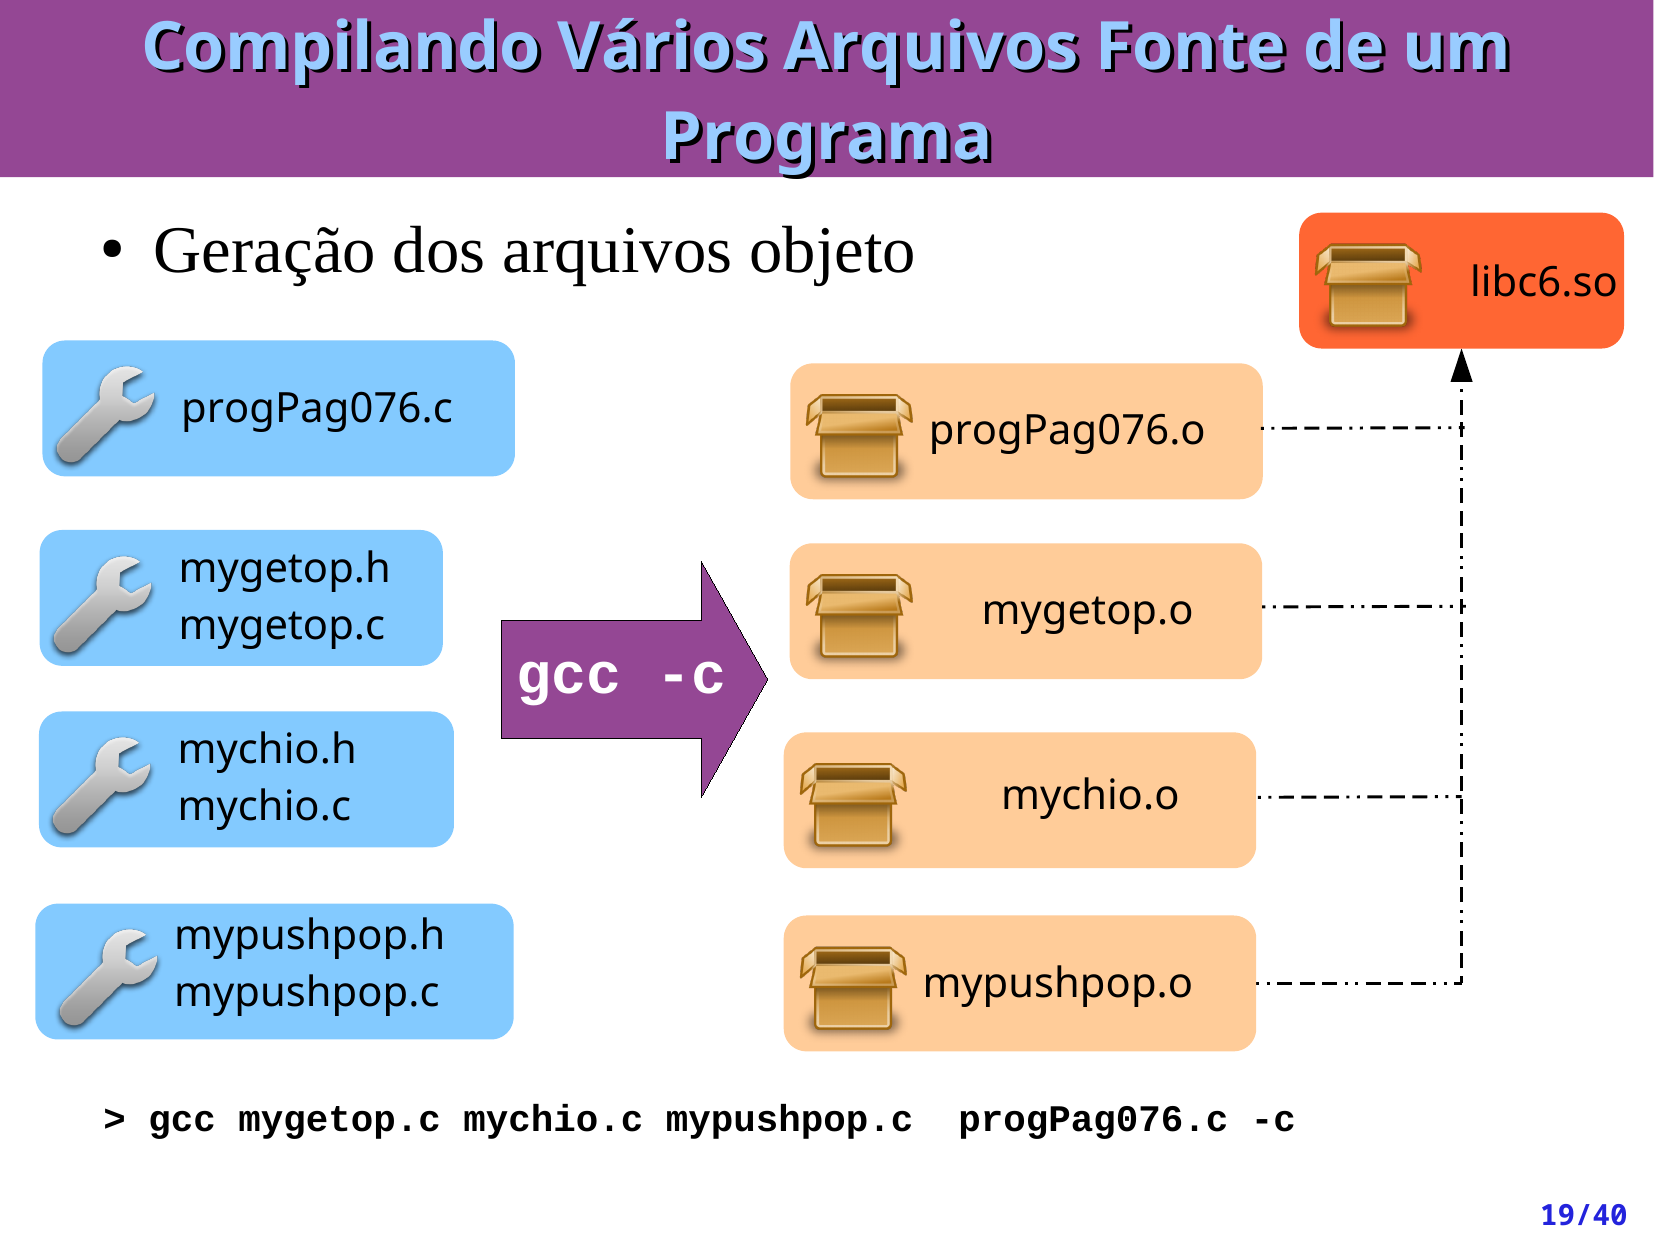

# Compilando Vários Arquivos Fonte de um Programa
libc6.so
Geração dos arquivos objeto
progPag076.c
progPag076.o
mygetop.h
mygetop.c
mygetop.o
gcc -c
mychio.h
mychio.c
mychio.o
mypushpop.h
mypushpop.c
mypushpop.o
> gcc mygetop.c mychio.c mypushpop.c progPag076.c -c
19